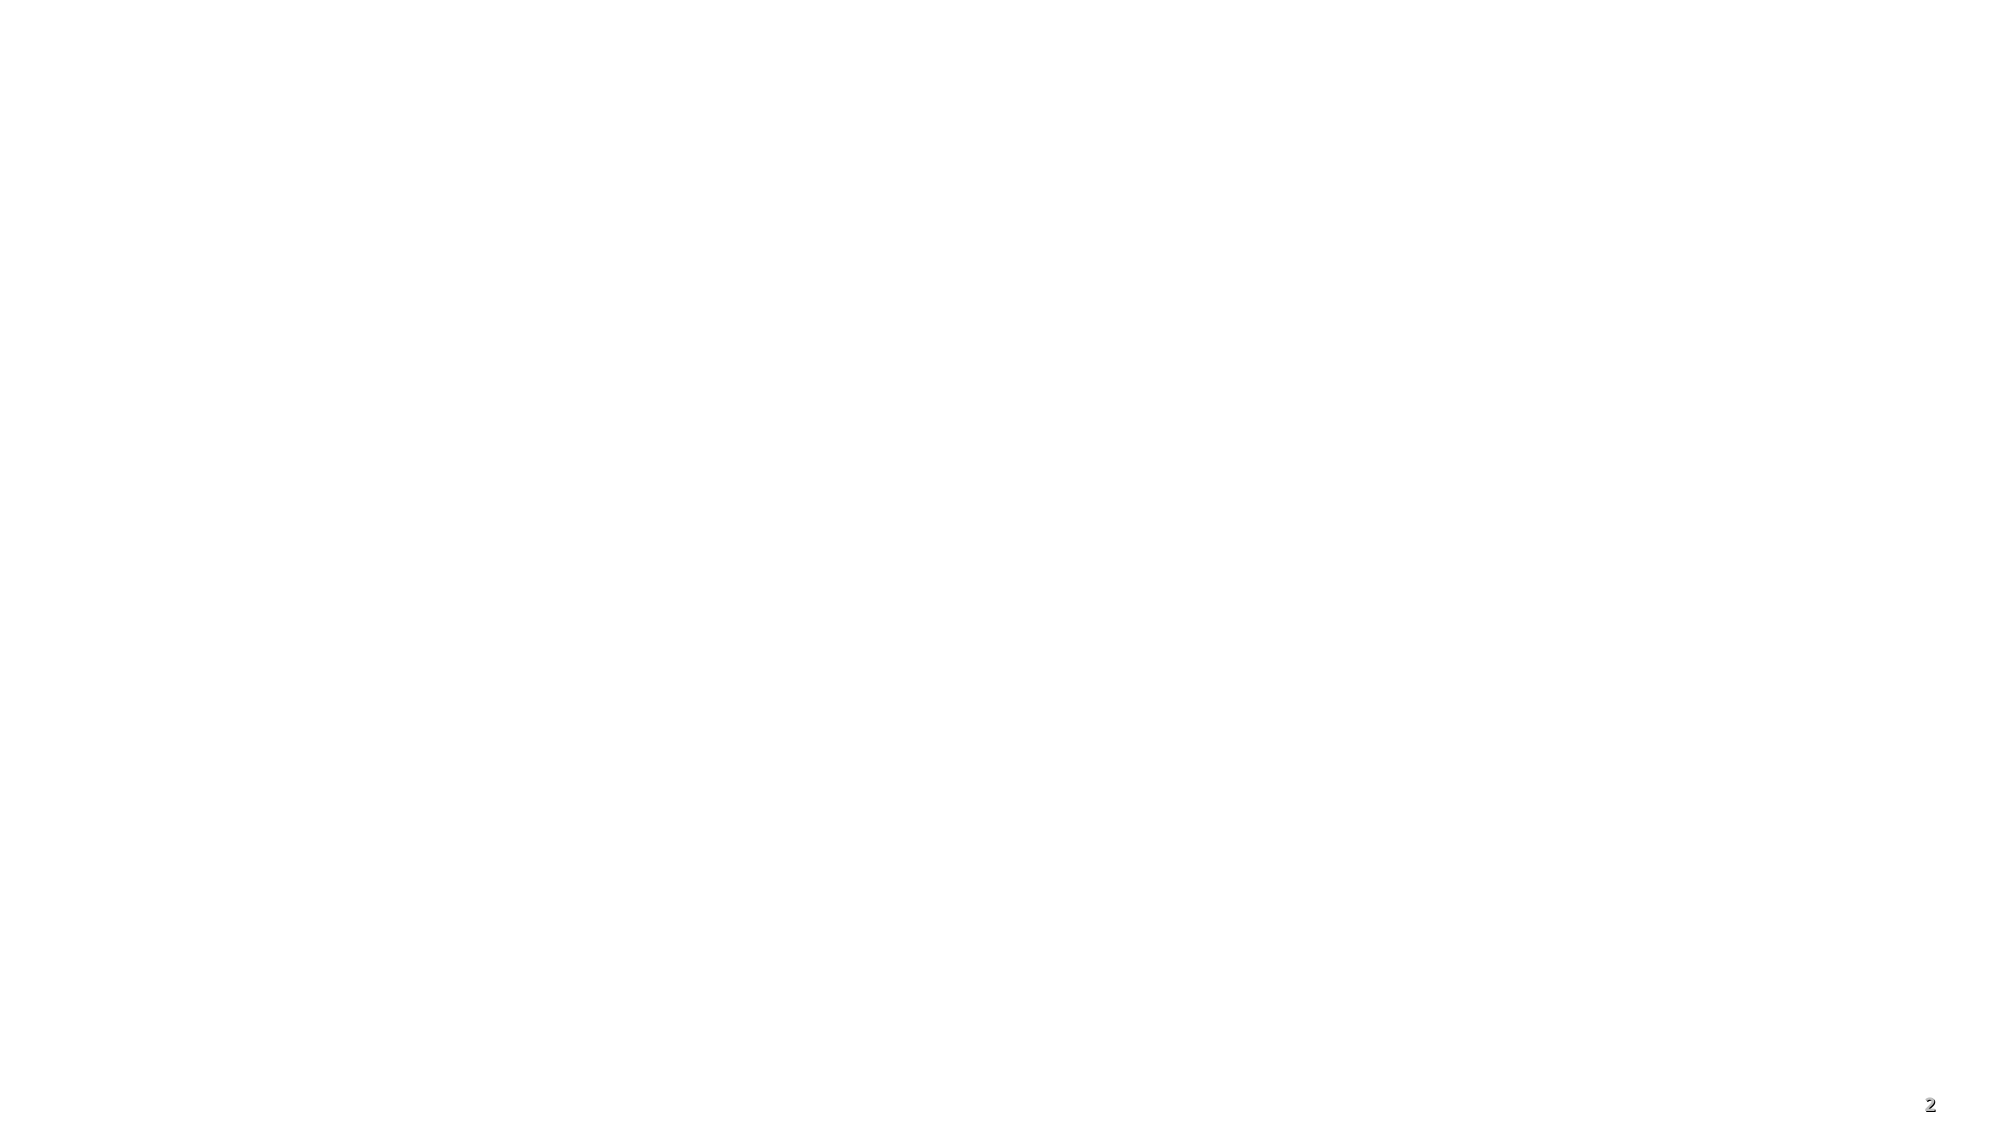

Sommaire
- Présentation du projet
- Les automates cellulaires
- Evolution du projet
- Etat Final
Les maths
Nicolas MEYNIEL, Damien PIEDANNA, Axel PISANI, Aurélien ROBINEAU													 Mercredi 7 novembre 2018
Groupe 3B – 2nd année